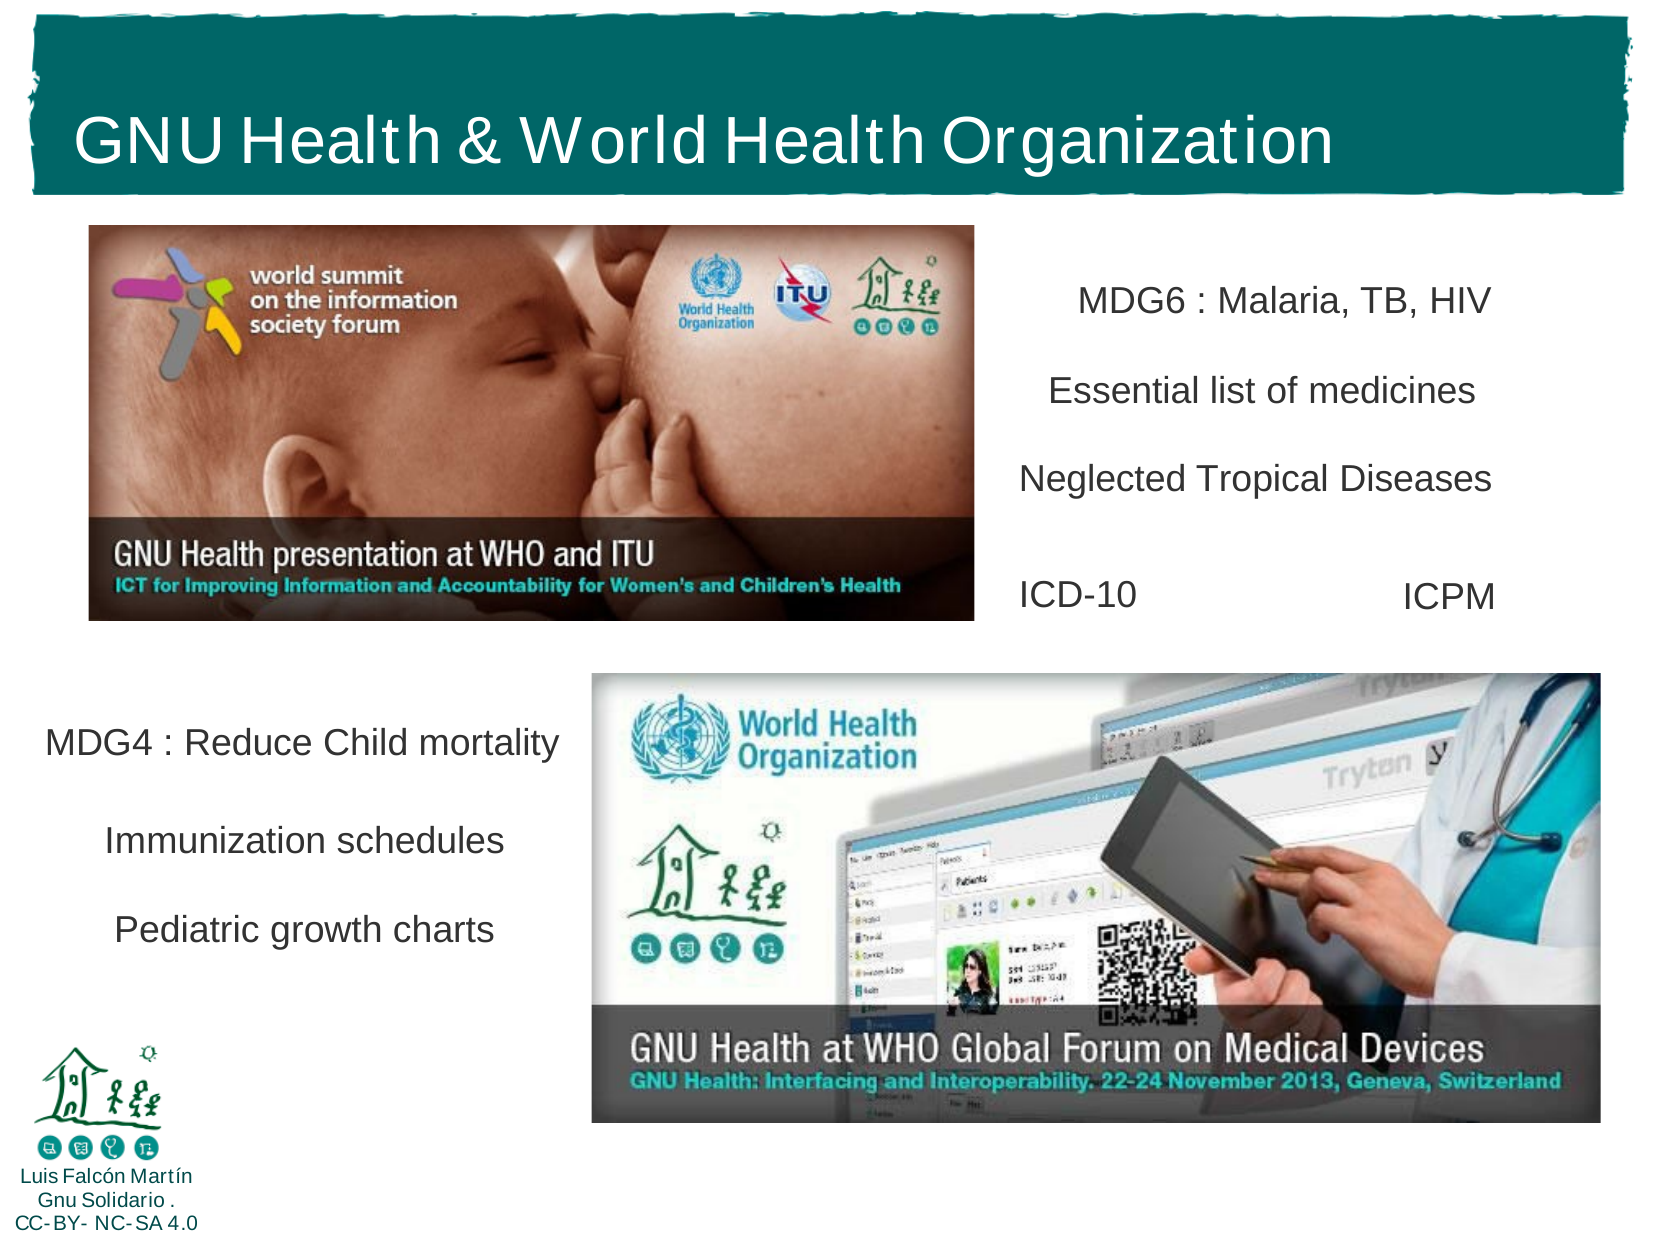

# GNUHealth&WorldHealthOrganization
MDG6 : Malaria, TB, HIV
Essential list of medicines Neglected Tropical Diseases
ICD-10
ICPM
MDG4 : Reduce Child mortality
Immunization schedules Pediatric growth charts
LuisFalcónMartín
GnuSolidario.
CC-BY-NC-SA4.0